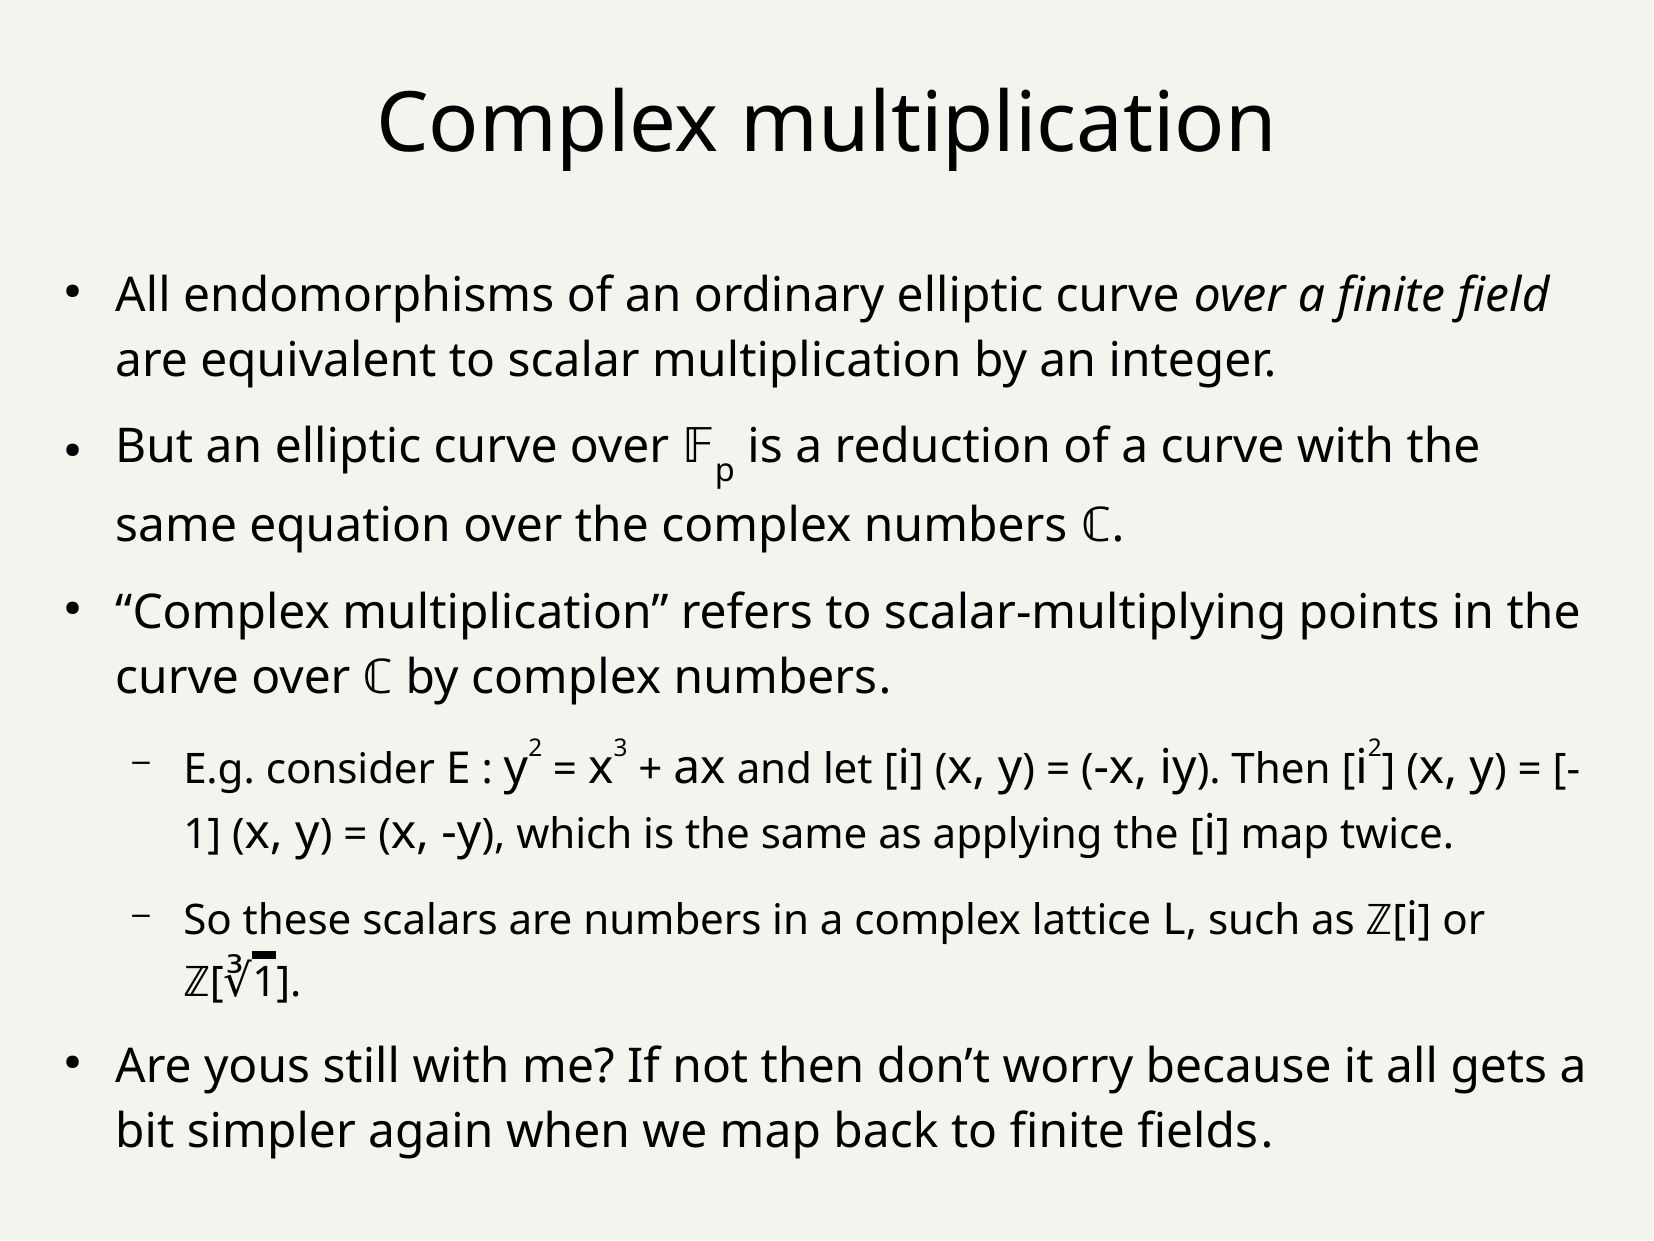

# Complex multiplication
All endomorphisms of an ordinary elliptic curve over a finite field are equivalent to scalar multiplication by an integer.
But an elliptic curve over 𝔽p is a reduction of a curve with the same equation over the complex numbers ℂ.
“Complex multiplication” refers to scalar-multiplying points in the curve over ℂ by complex numbers.
E.g. consider E : y2 = x3 + ax and let [i] (x, y) = (-x, iy). Then [i2] (x, y) = [-1] (x, y) = (x, -y), which is the same as applying the [i] map twice.
So these scalars are numbers in a complex lattice L, such as ℤ[i] or ℤ[∛1].
Are yous still with me? If not then don’t worry because it all gets a bit simpler again when we map back to finite fields.